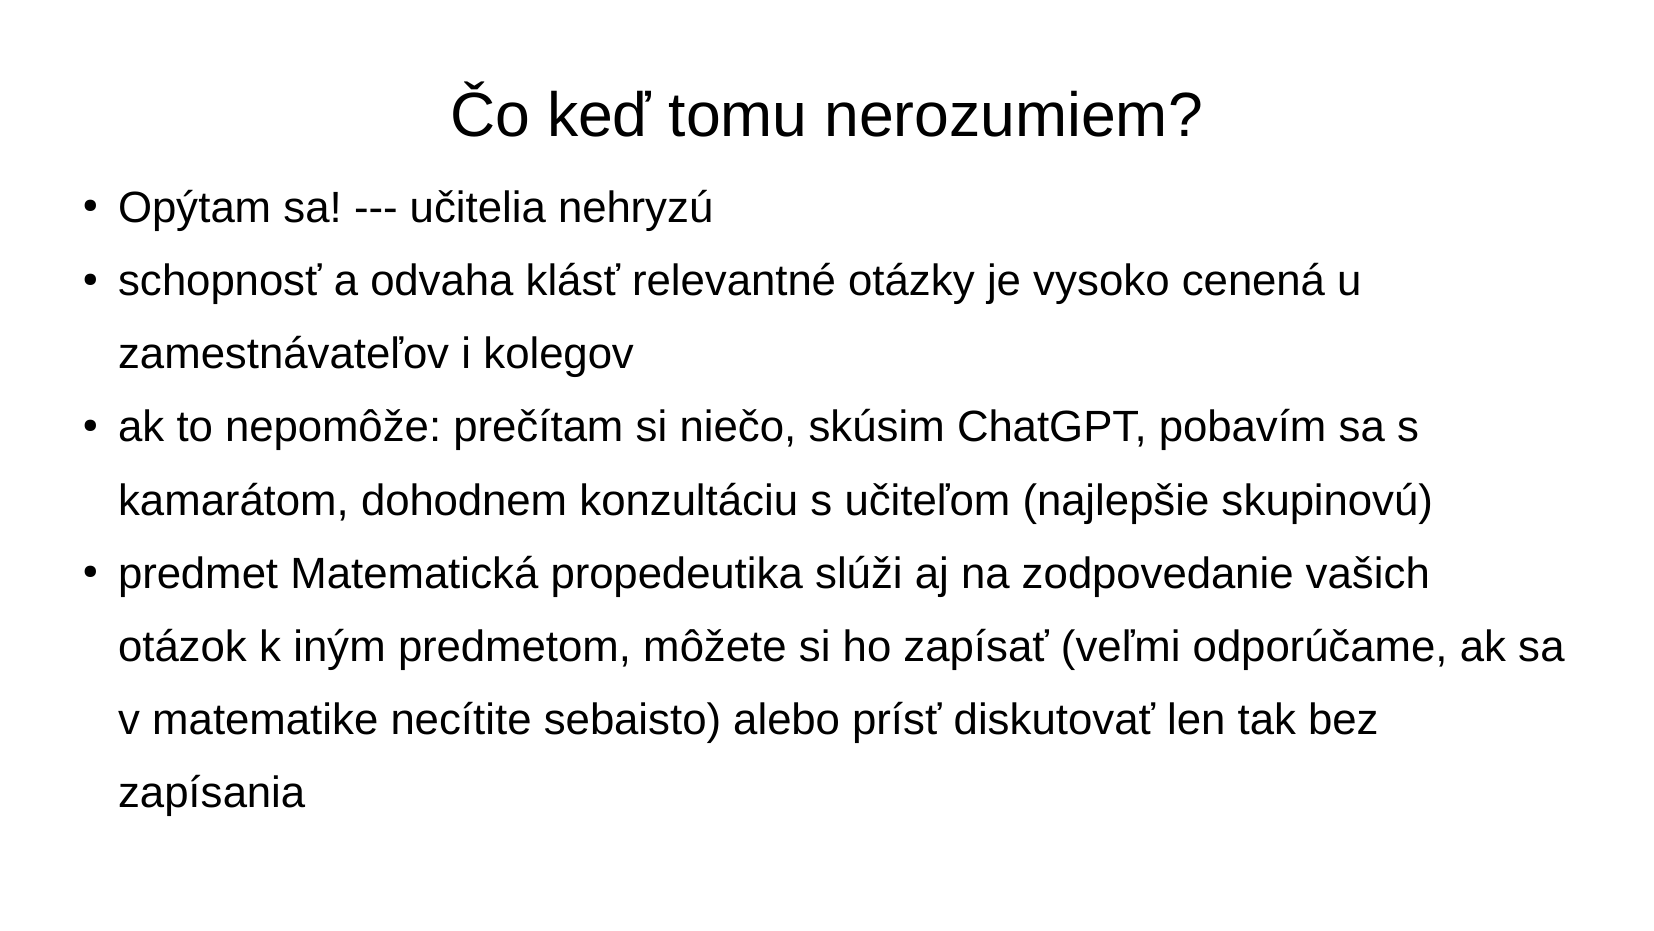

# Čo keď tomu nerozumiem?
Opýtam sa! --- učitelia nehryzú
schopnosť a odvaha klásť relevantné otázky je vysoko cenená u zamestnávateľov i kolegov
ak to nepomôže: prečítam si niečo, skúsim ChatGPT, pobavím sa s kamarátom, dohodnem konzultáciu s učiteľom (najlepšie skupinovú)
predmet Matematická propedeutika slúži aj na zodpovedanie vašich otázok k iným predmetom, môžete si ho zapísať (veľmi odporúčame, ak sa v matematike necítite sebaisto) alebo prísť diskutovať len tak bez zapísania